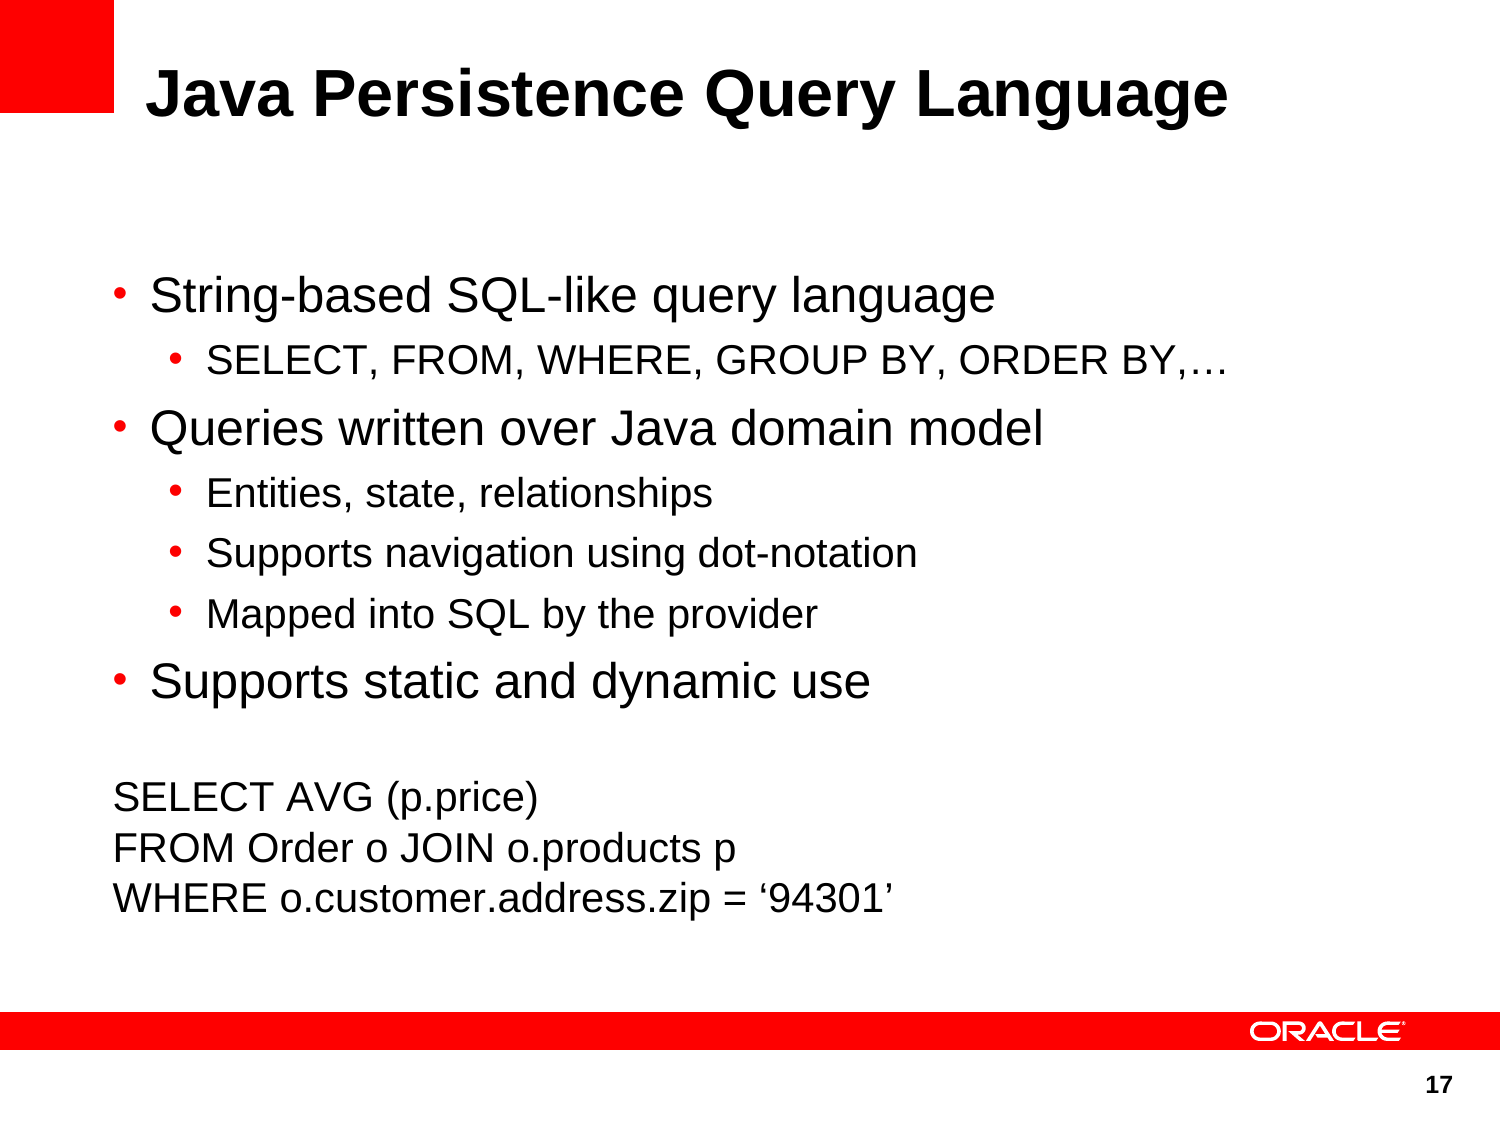

# Java Persistence Query Language
String-based SQL-like query language
SELECT, FROM, WHERE, GROUP BY, ORDER BY,…
Queries written over Java domain model
Entities, state, relationships
Supports navigation using dot-notation
Mapped into SQL by the provider
Supports static and dynamic use
SELECT AVG (p.price)
FROM Order o JOIN o.products p
WHERE o.customer.address.zip = ‘94301’